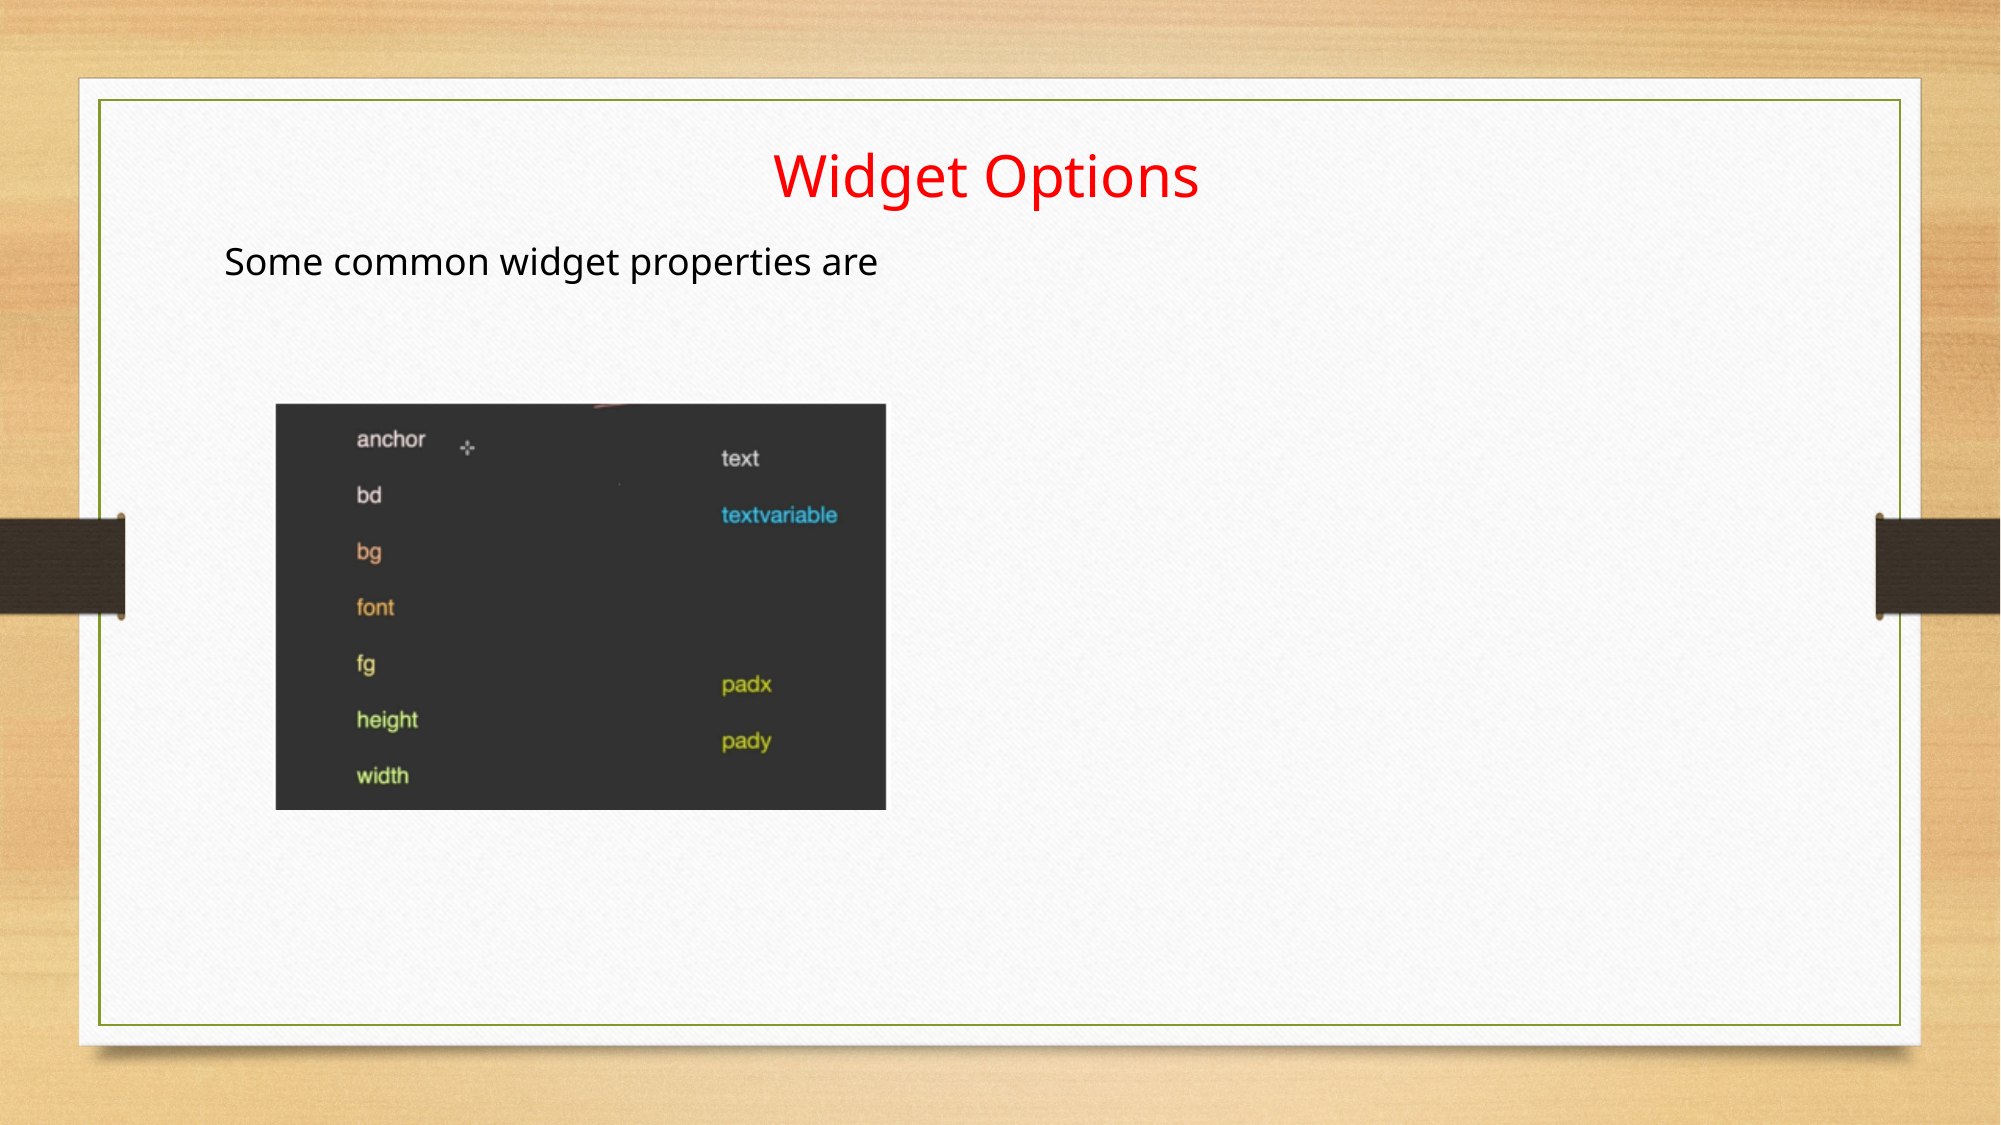

Widget Options
Some common widget properties are